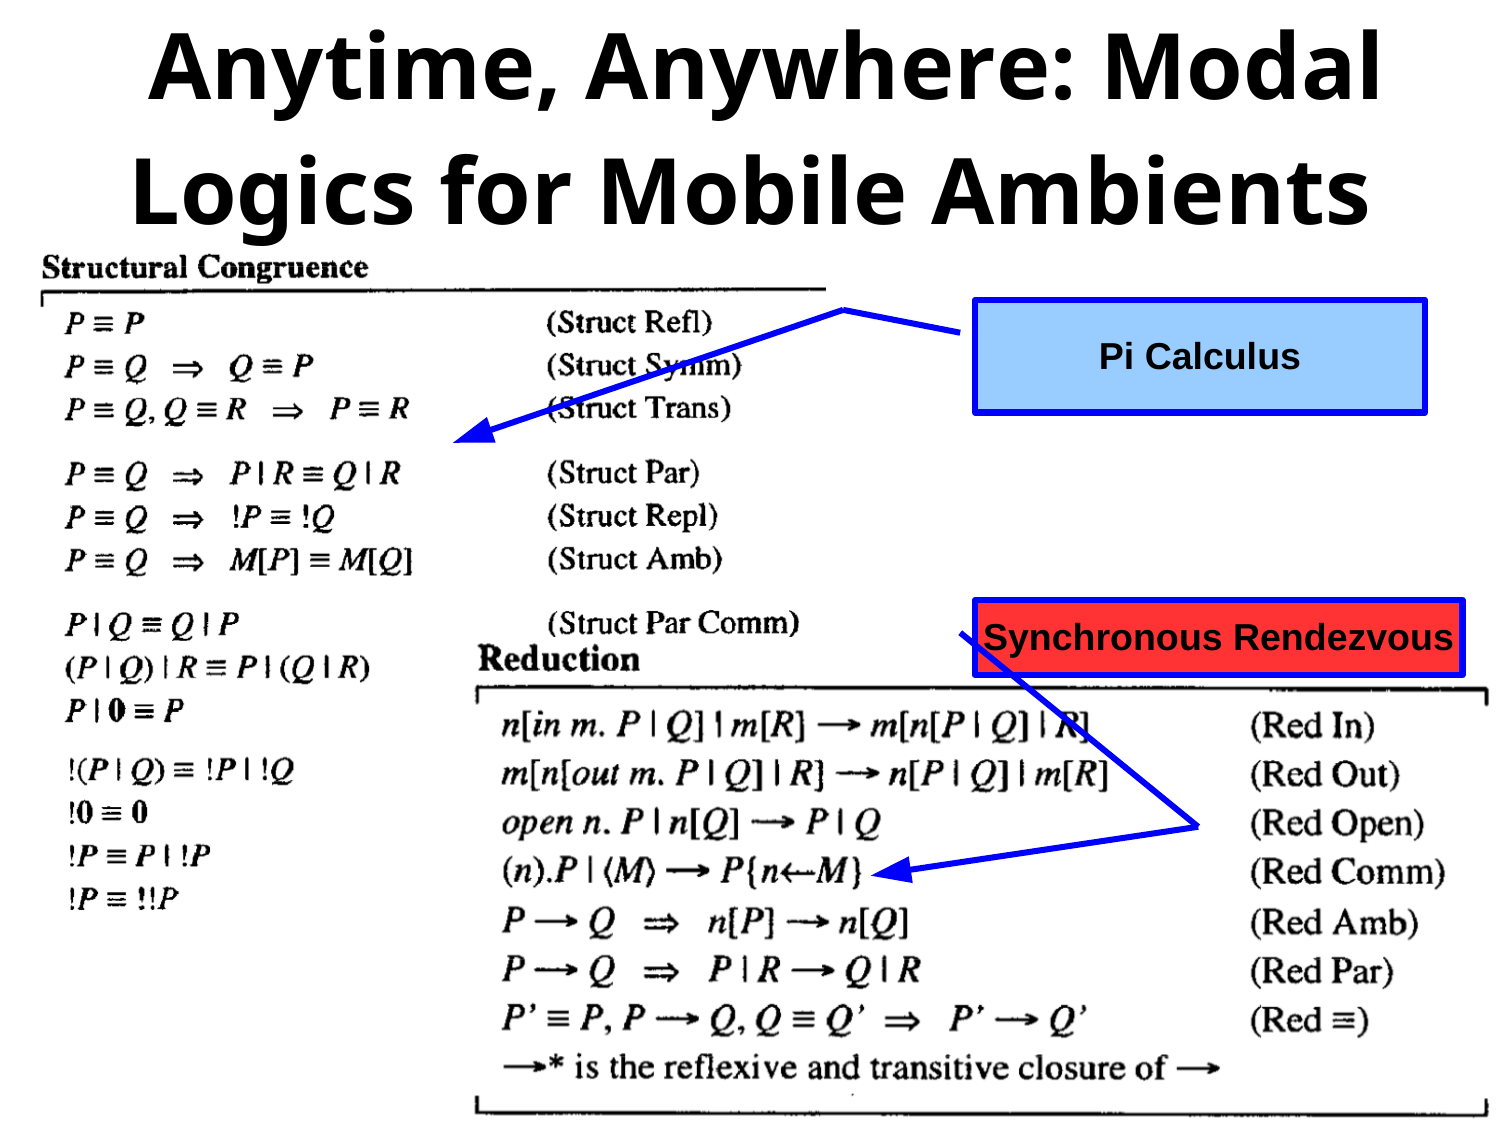

# Anytime, Anywhere: Modal Logics for Mobile Ambients
Pi Calculus
Synchronous Rendezvous
12